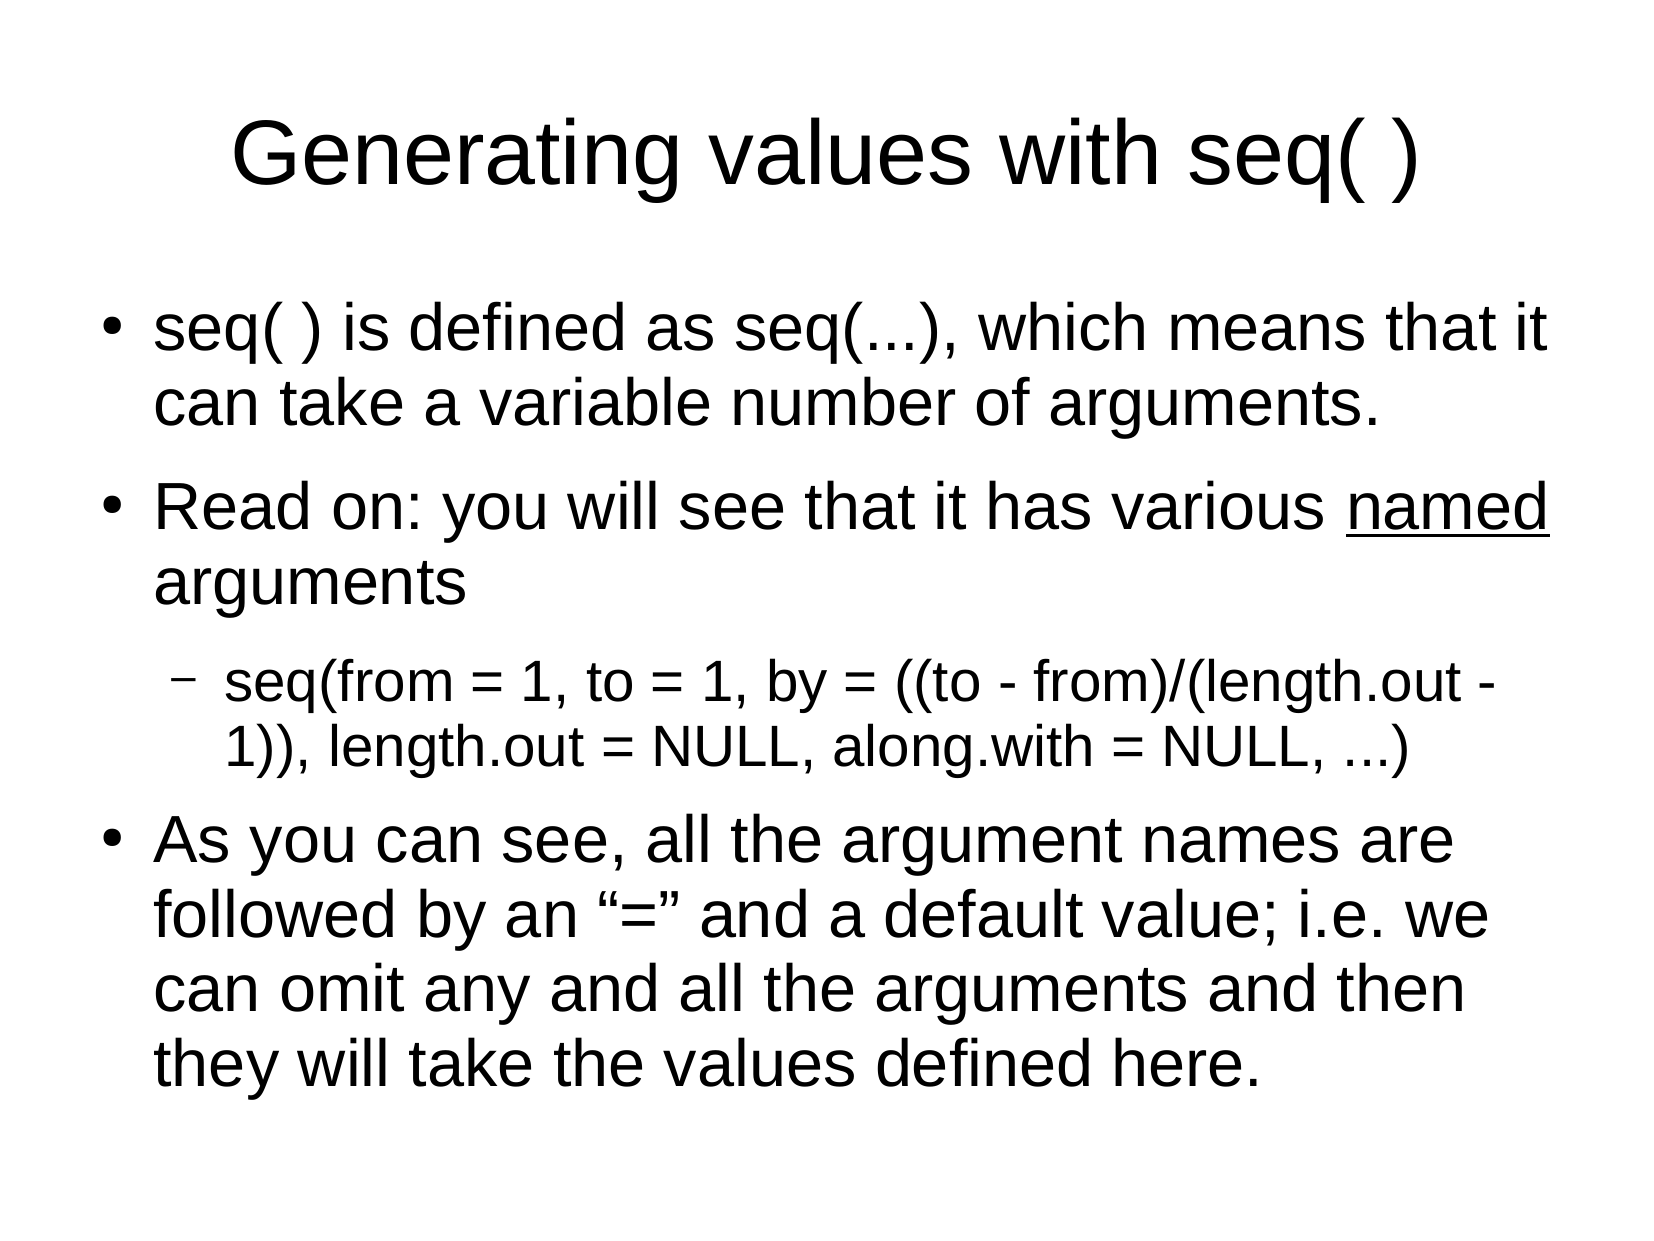

# Generating values with seq( )
seq( ) is defined as seq(...), which means that it can take a variable number of arguments.
Read on: you will see that it has various named arguments
seq(from = 1, to = 1, by = ((to - from)/(length.out - 1)), length.out = NULL, along.with = NULL, ...)
As you can see, all the argument names are followed by an “=” and a default value; i.e. we can omit any and all the arguments and then they will take the values defined here.